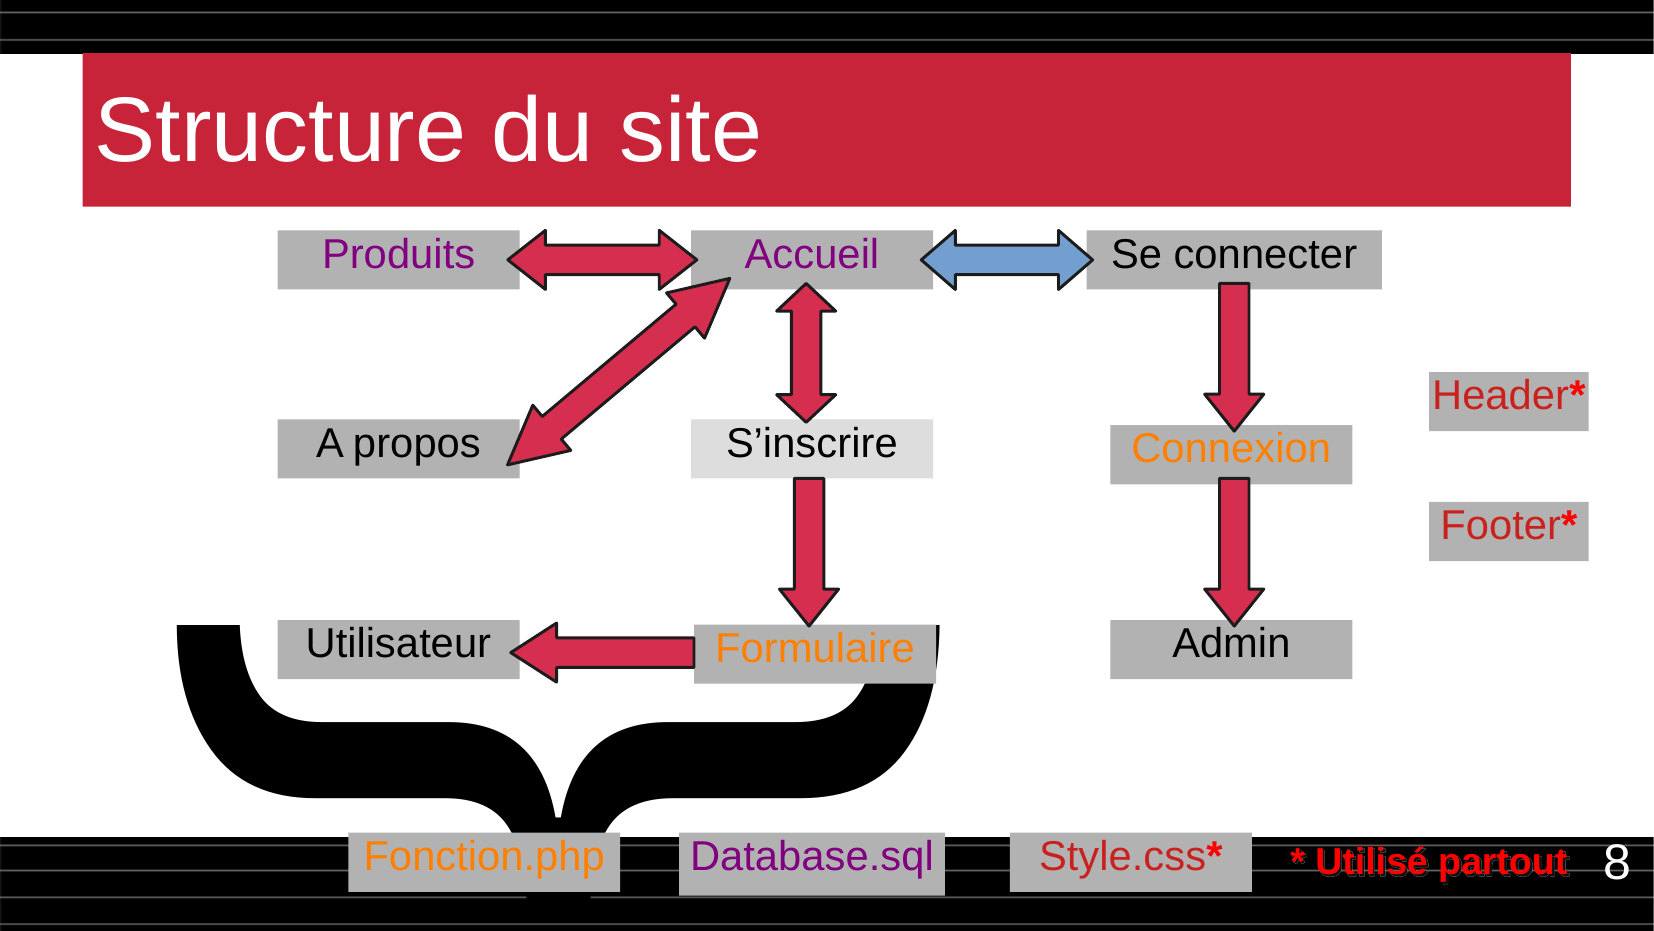

# Structure du site
}
Produits
Accueil
Se connecter
Header*
A propos
S’inscrire
Connexion
Footer*
Utilisateur
Admin
Formulaire
8
Database.sql
* Utilisé partout
Fonction.php
Style.css*